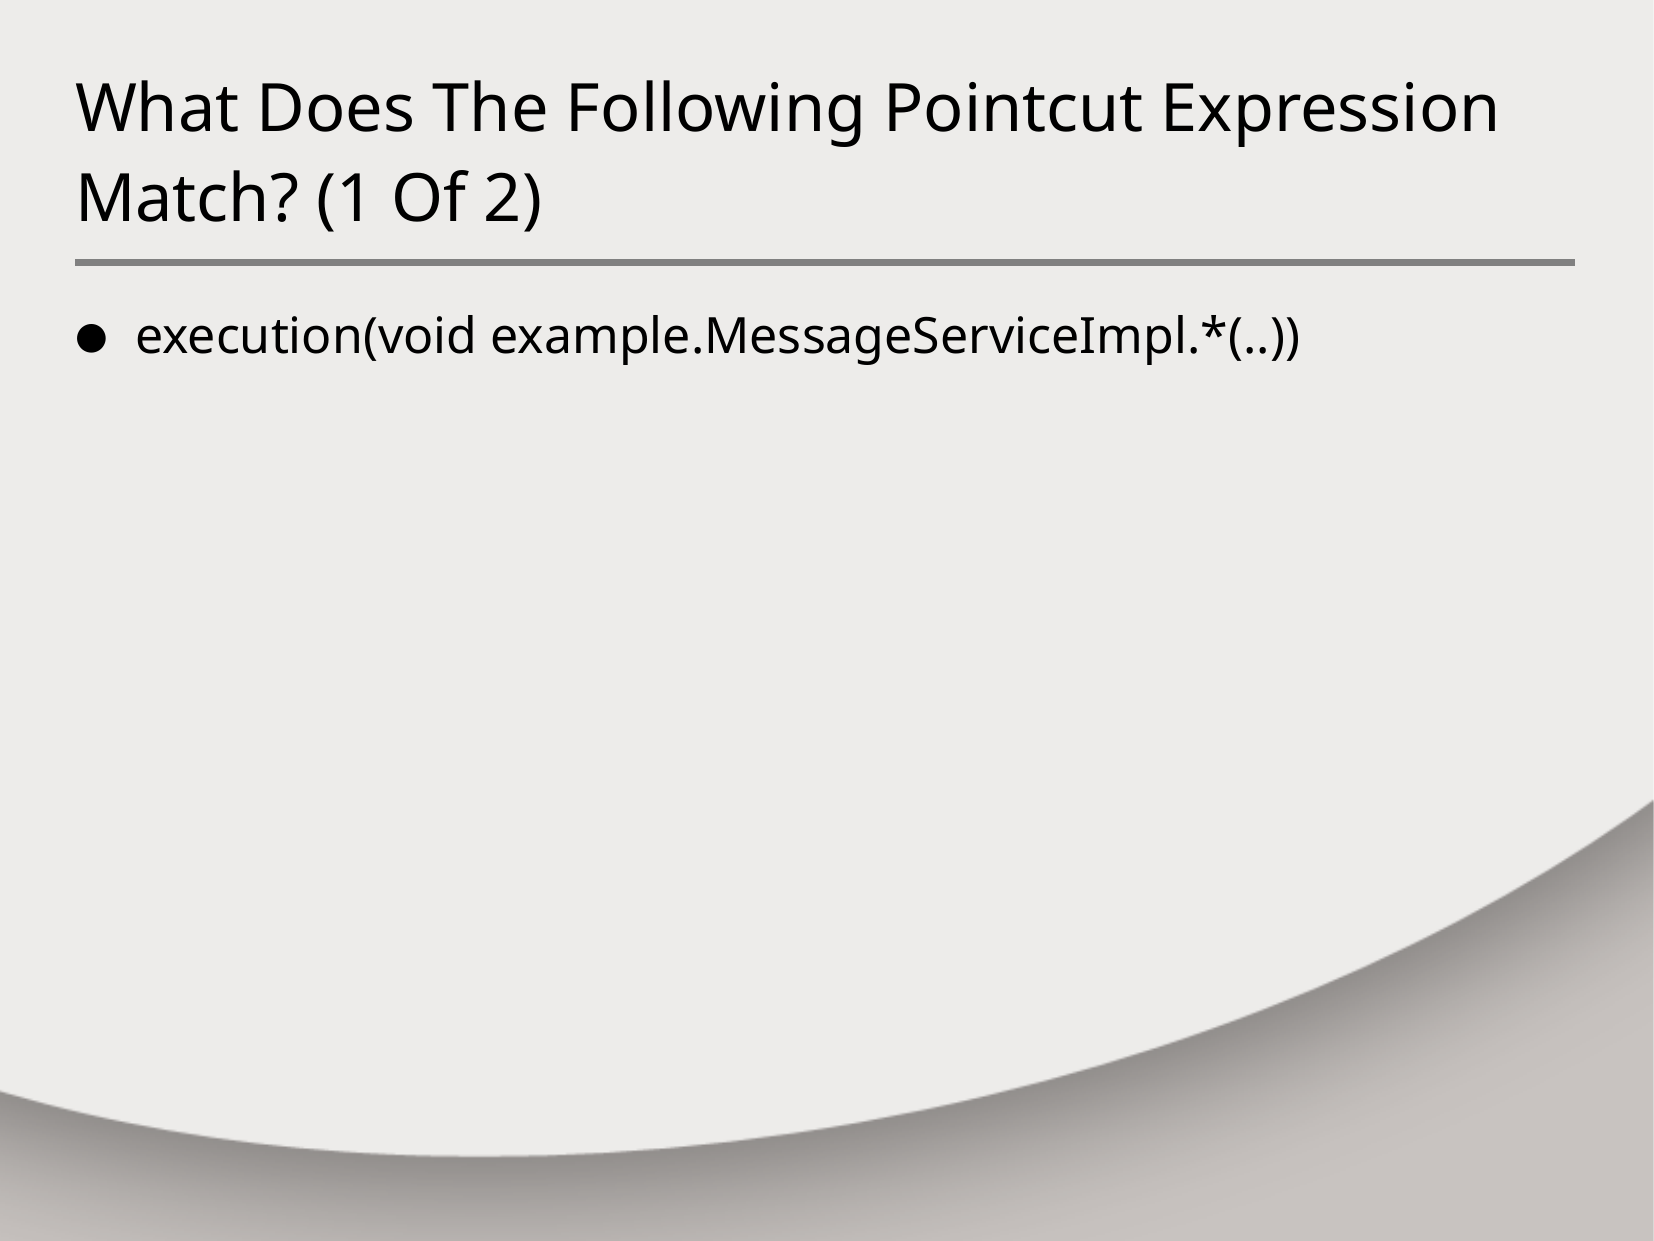

# What Does The Following Pointcut Expression Match? (1 Of 2)
execution(void example.MessageServiceImpl.*(..))